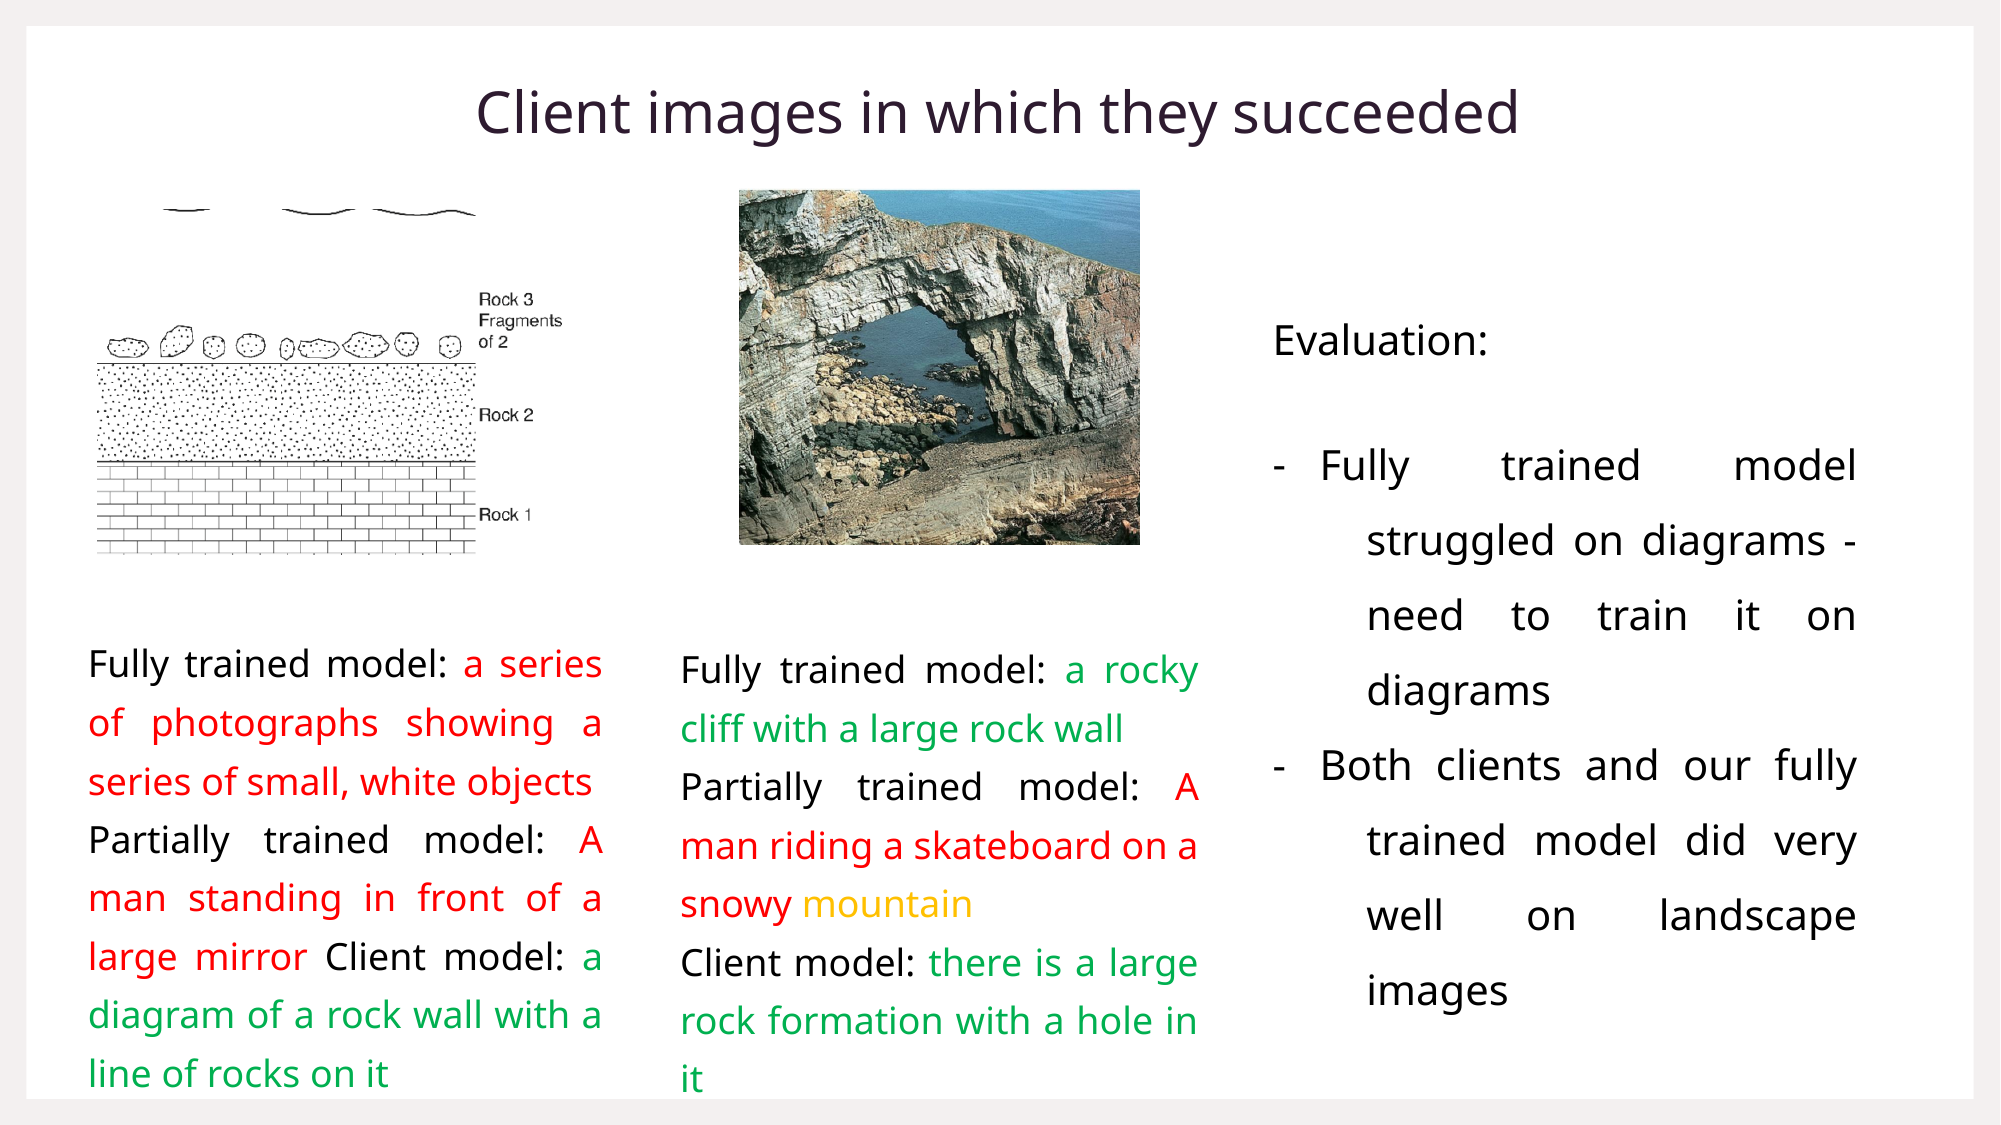

# Client images in which they succeeded
Evaluation:
Fully trained model struggled on diagrams - need to train it on diagrams
Both clients and our fully trained model did very well on landscape images
Fully trained model: a series of photographs showing a series of small, white objects
Partially trained model: A man standing in front of a large mirror Client model: a diagram of a rock wall with a line of rocks on it
Fully trained model: a rocky cliff with a large rock wall
Partially trained model: A man riding a skateboard on a snowy mountain
Client model: there is a large rock formation with a hole in it